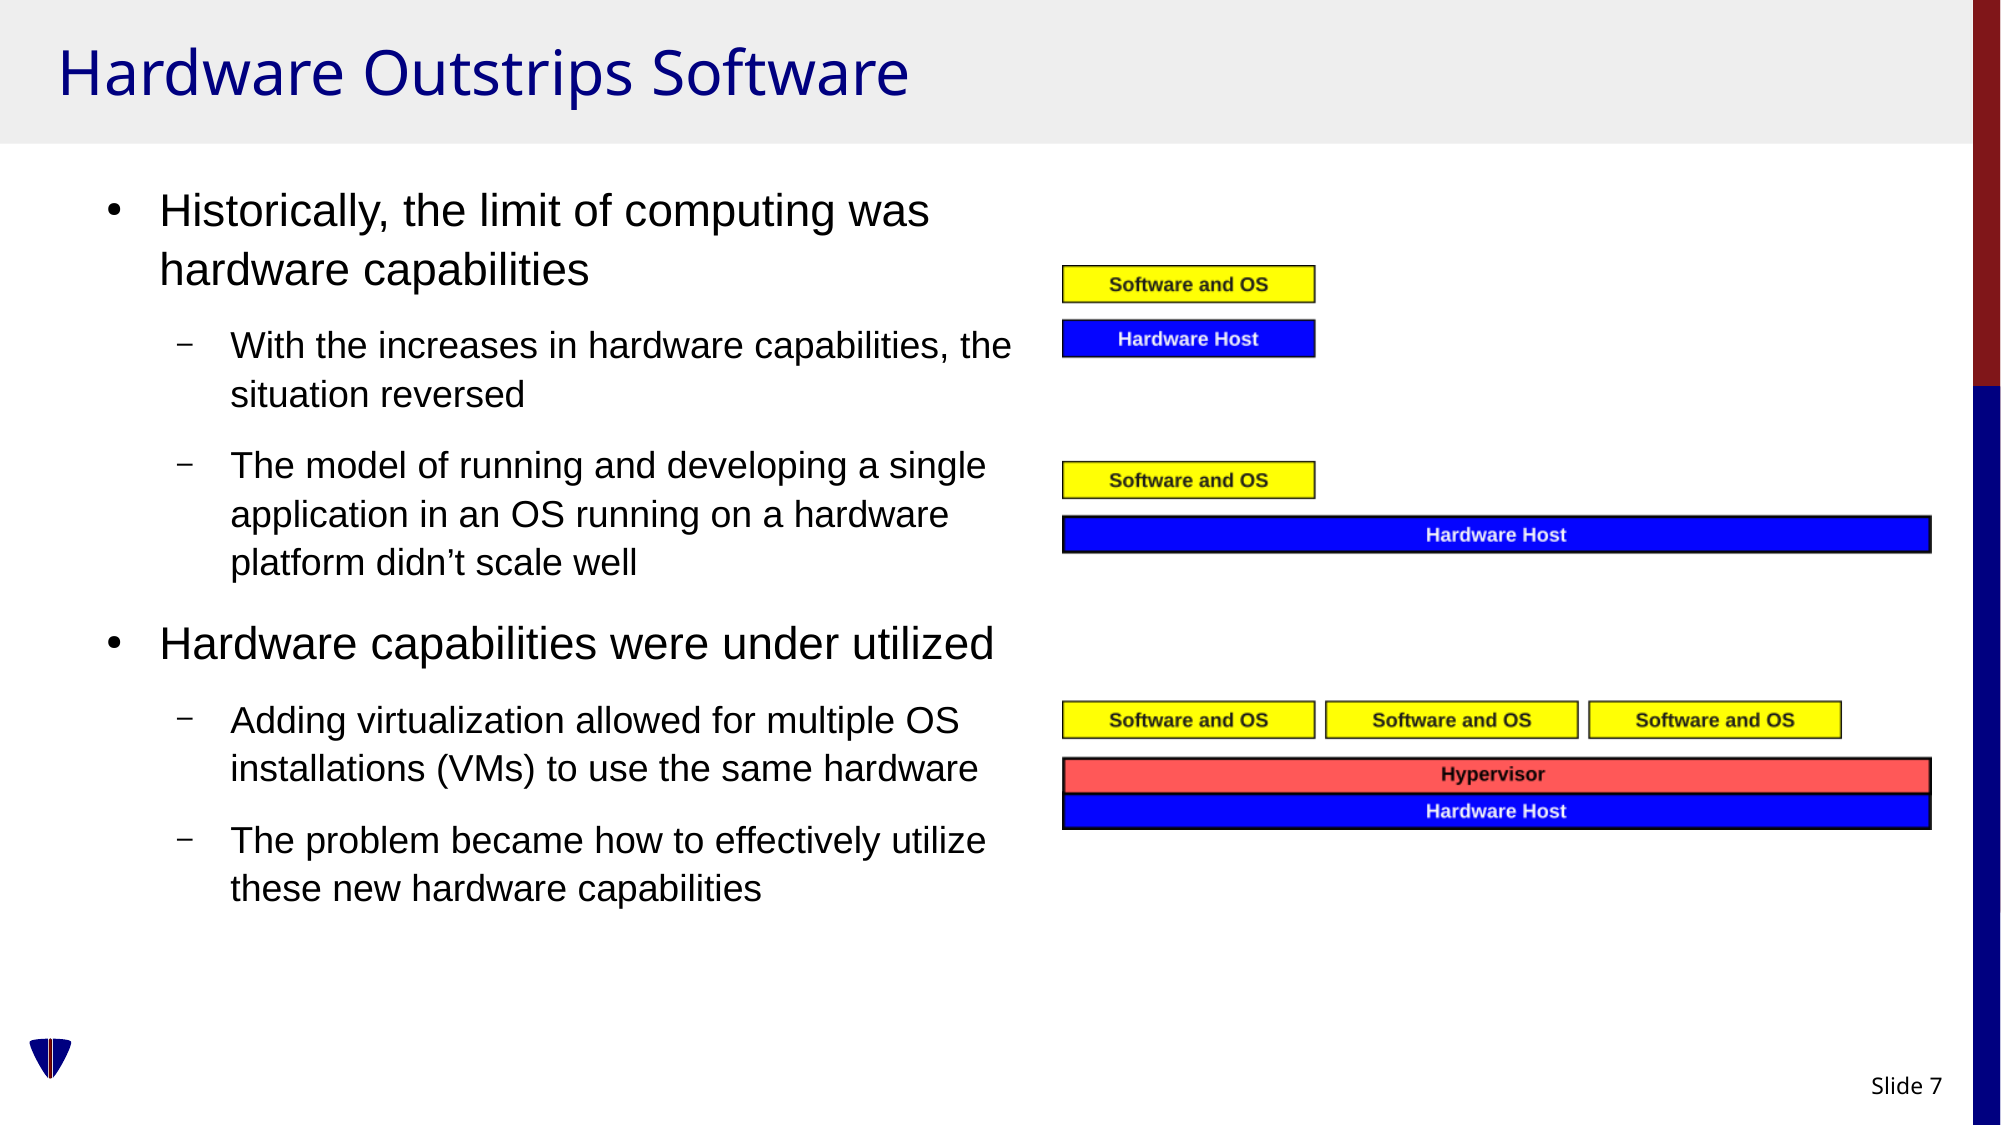

# Hardware Outstrips Software
Historically, the limit of computing was hardware capabilities
With the increases in hardware capabilities, the situation reversed
The model of running and developing a single application in an OS running on a hardware platform didn’t scale well
Hardware capabilities were under utilized
Adding virtualization allowed for multiple OS installations (VMs) to use the same hardware
The problem became how to effectively utilize these new hardware capabilities